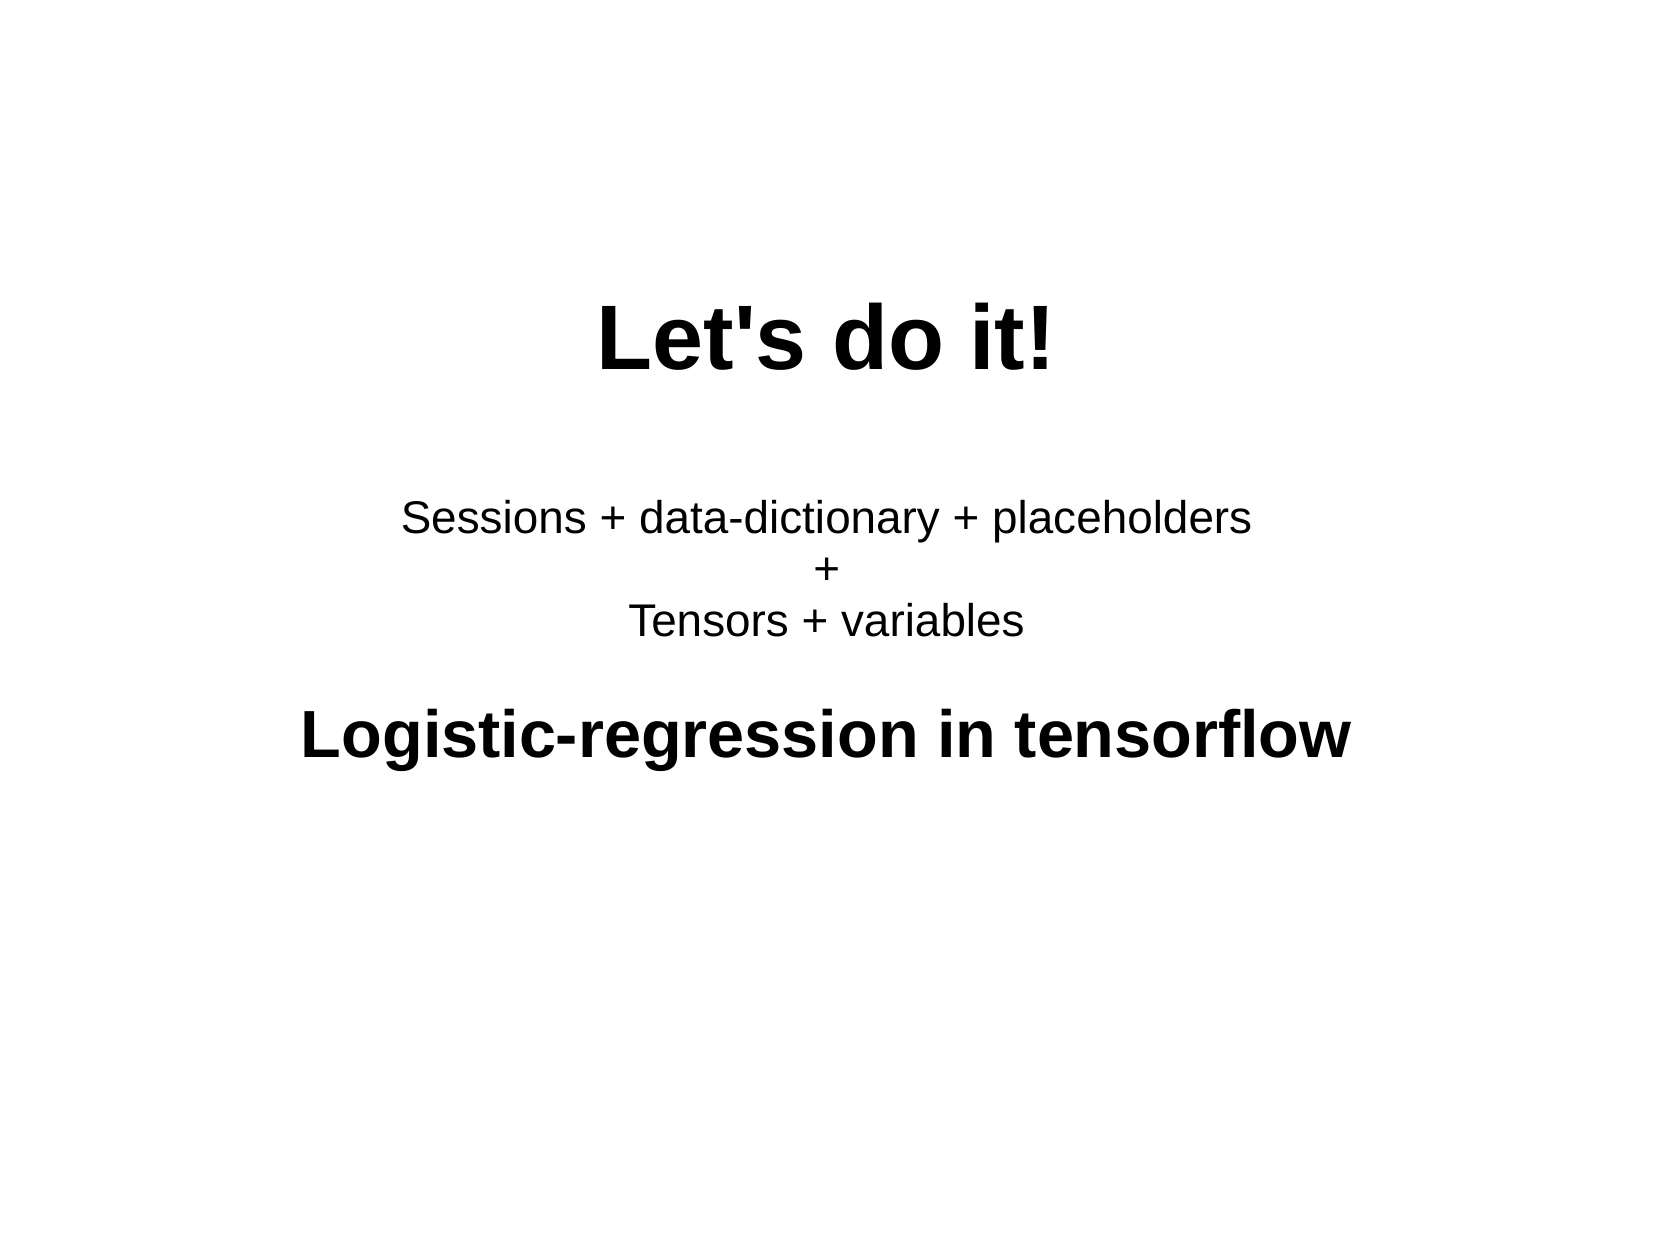

# Let's do it!
Sessions + data-dictionary + placeholders
+
Tensors + variables
Logistic-regression in tensorflow